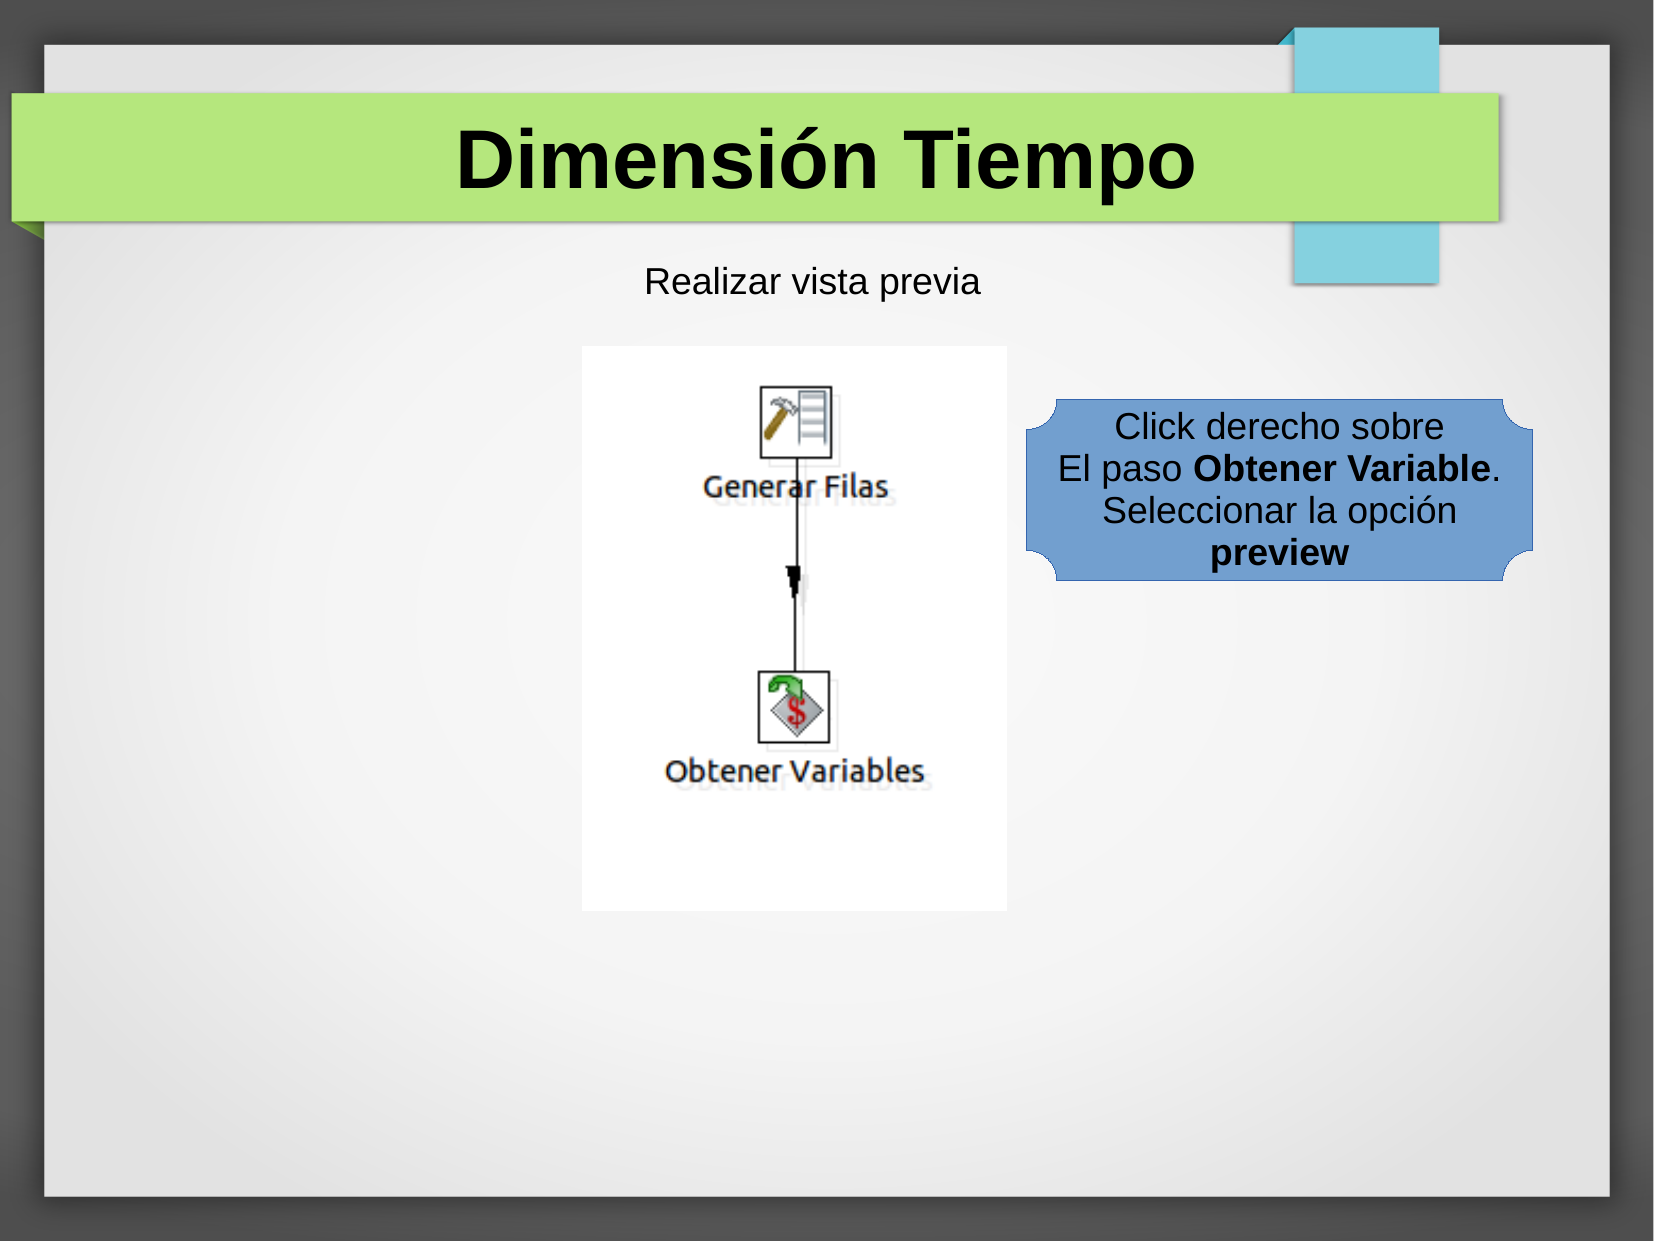

# Dimensión Tiempo
Realizar vista previa
Click derecho sobre
El paso Obtener Variable.
Seleccionar la opción
preview